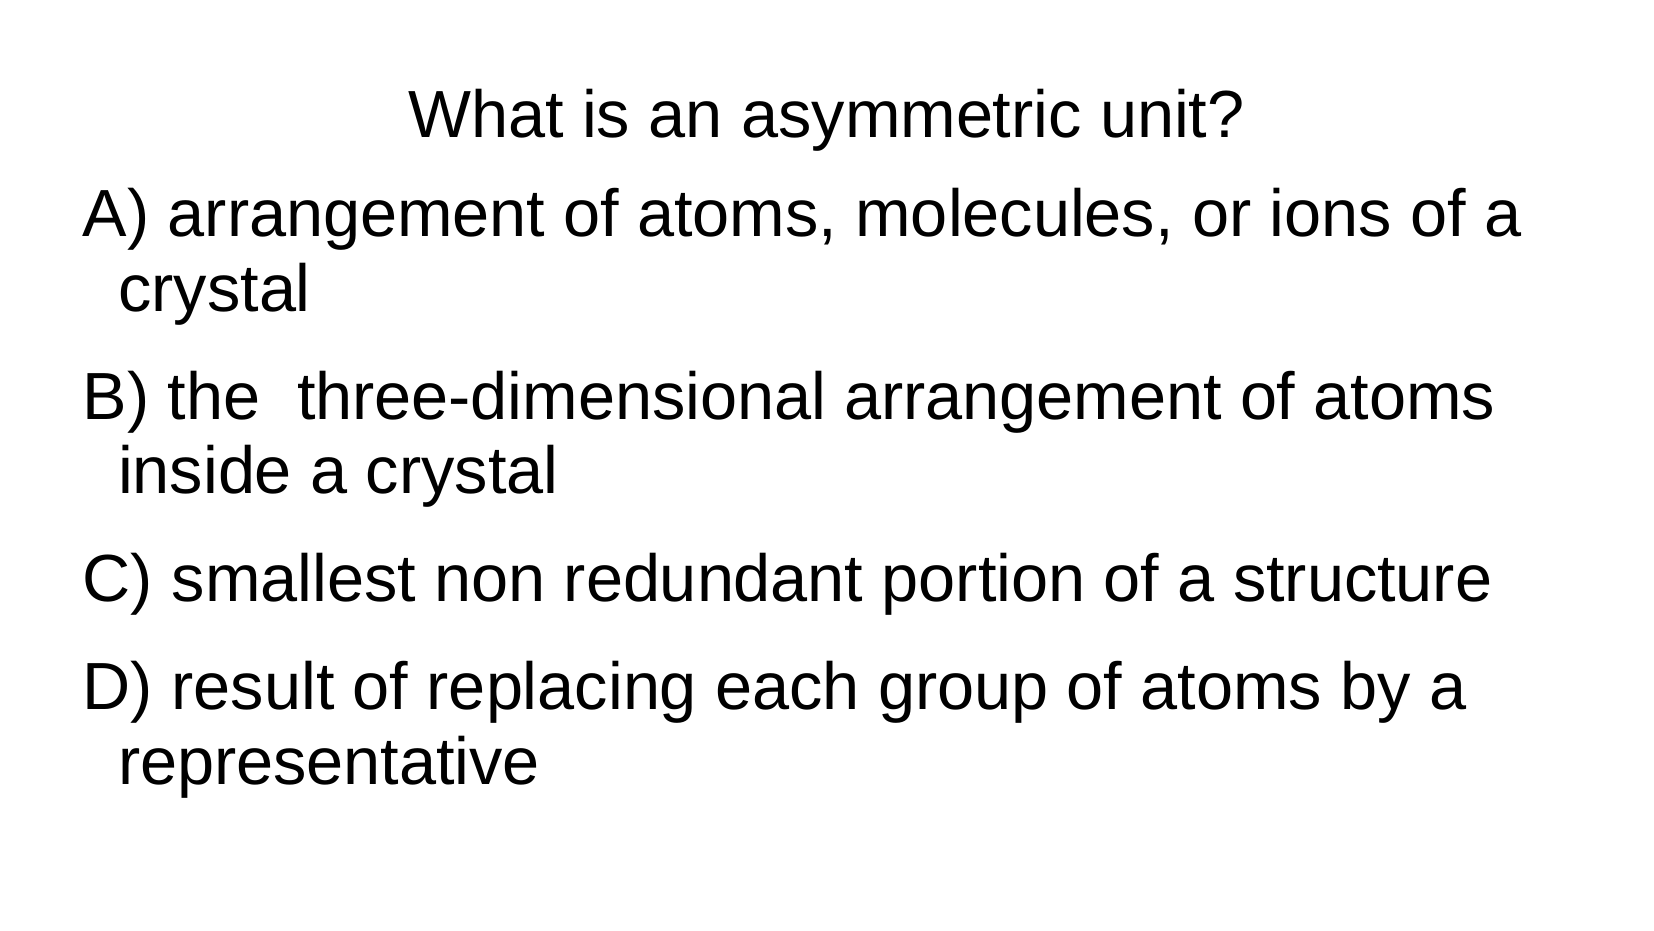

# What is an asymmetric unit?
 arrangement of atoms, molecules, or ions of a crystal
 the three-dimensional arrangement of atoms inside a crystal
 smallest non redundant portion of a structure
 result of replacing each group of atoms by a representative